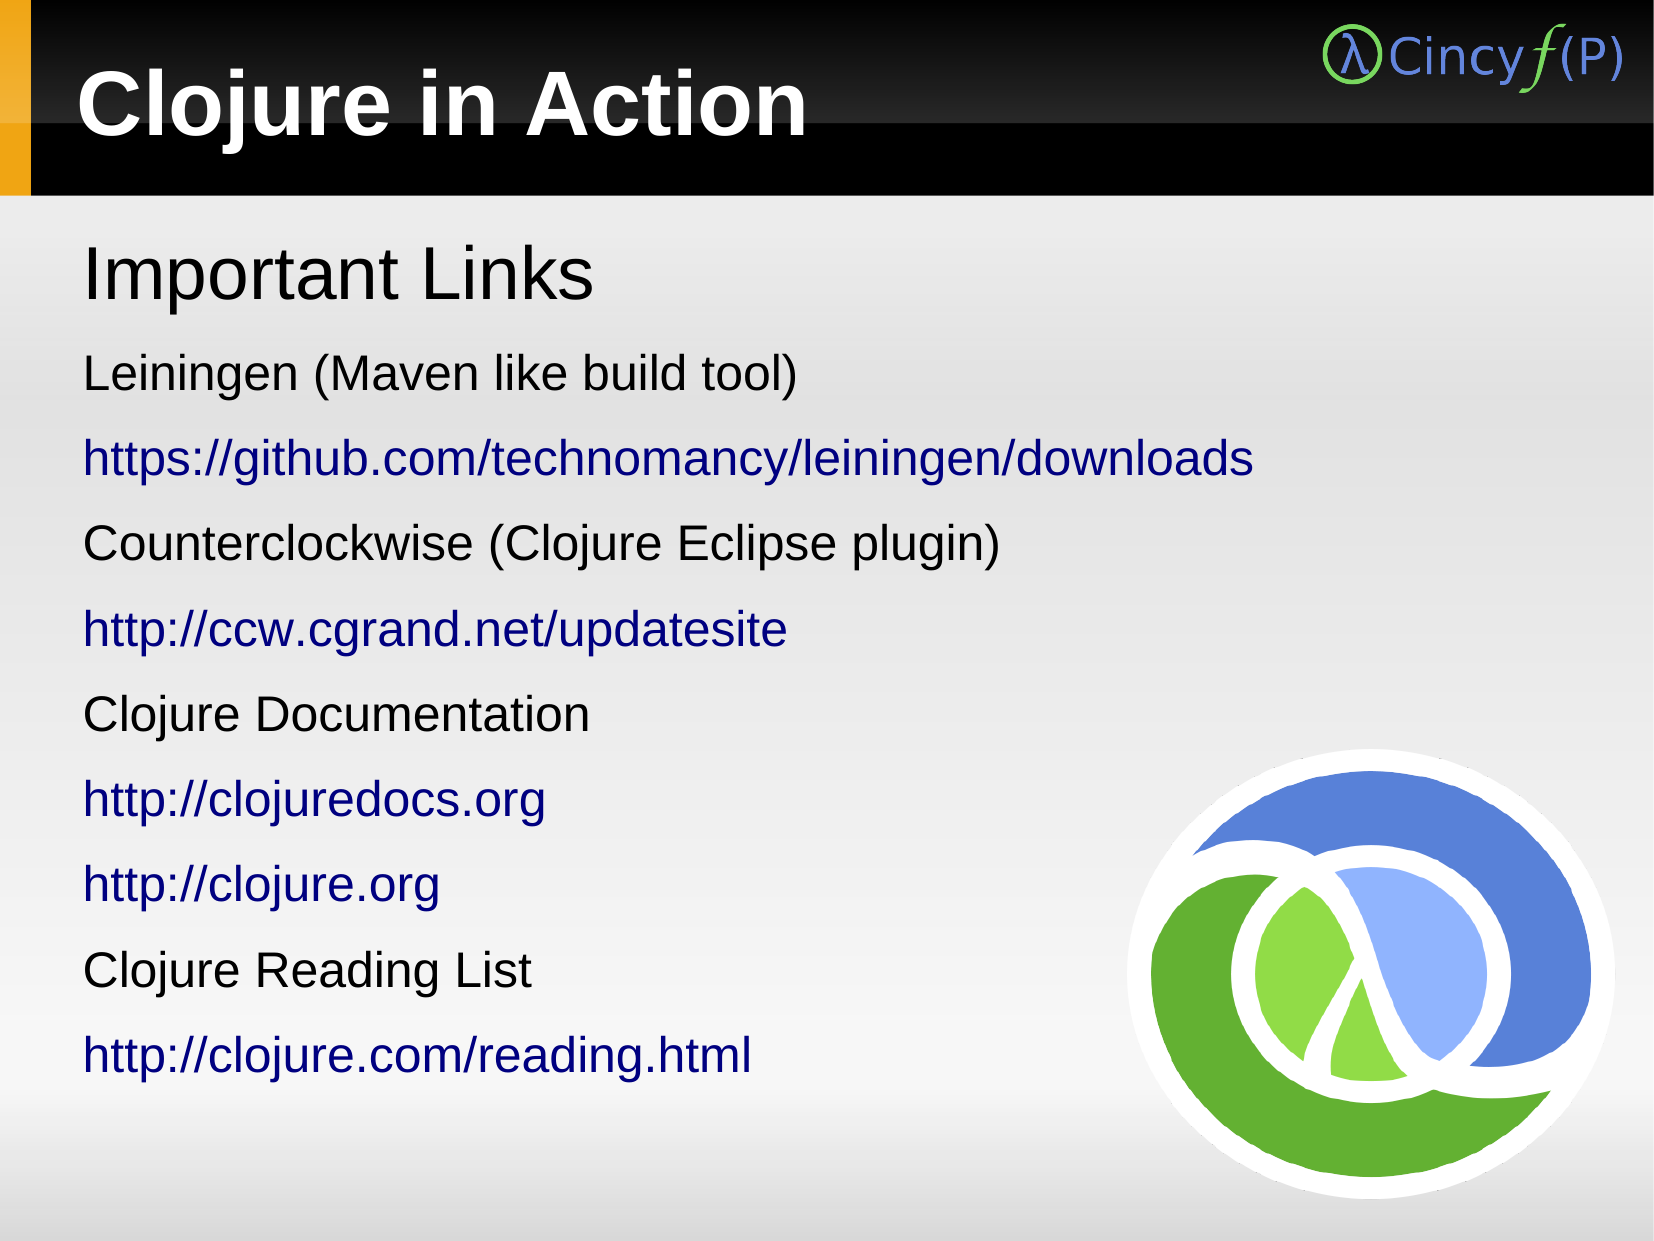

# Clojure in Action
Important Links
Leiningen (Maven like build tool)
https://github.com/technomancy/leiningen/downloads
Counterclockwise (Clojure Eclipse plugin)
http://ccw.cgrand.net/updatesite
Clojure Documentation
http://clojuredocs.org
http://clojure.org
Clojure Reading List
http://clojure.com/reading.html